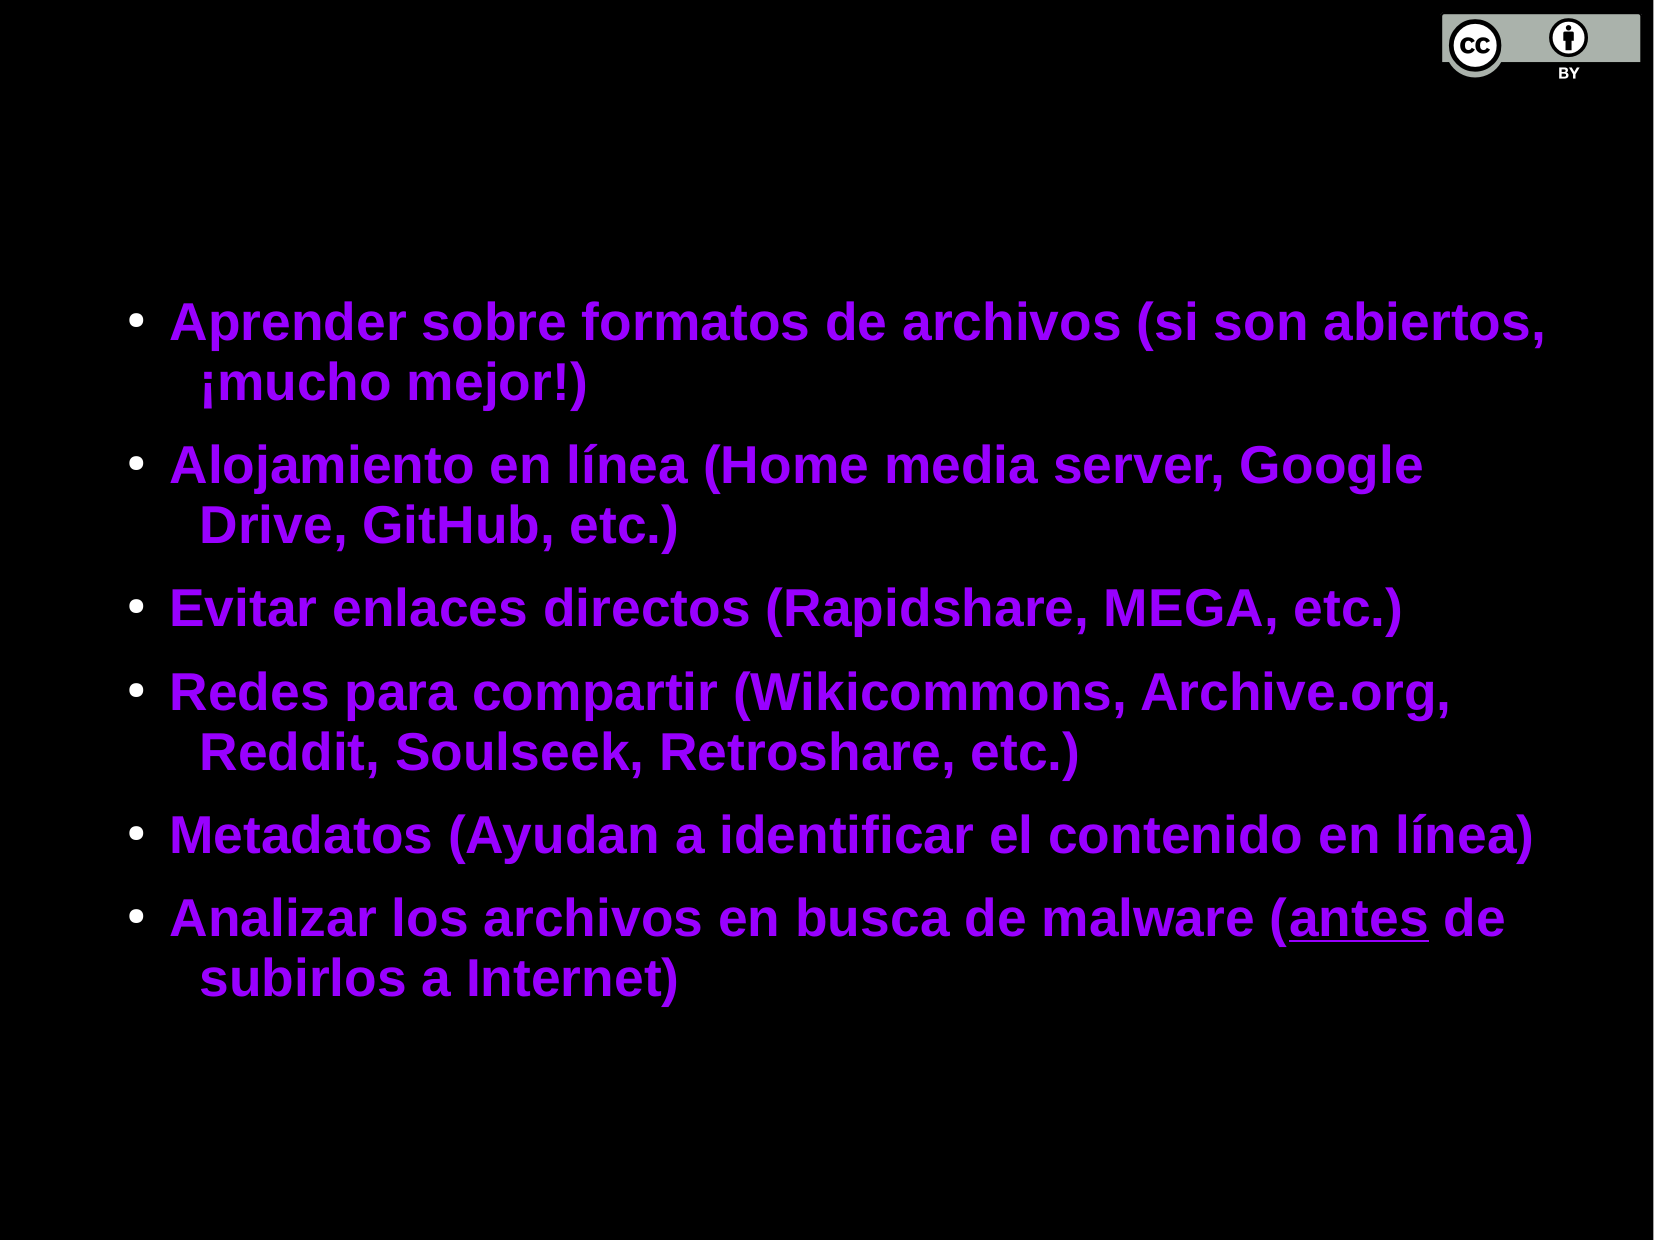

# Aprender sobre formatos de archivos (si son abiertos, ¡mucho mejor!)
Alojamiento en línea (Home media server, Google Drive, GitHub, etc.)
Evitar enlaces directos (Rapidshare, MEGA, etc.)
Redes para compartir (Wikicommons, Archive.org, Reddit, Soulseek, Retroshare, etc.)
Metadatos (Ayudan a identificar el contenido en línea)
Analizar los archivos en busca de malware (antes de subirlos a Internet)